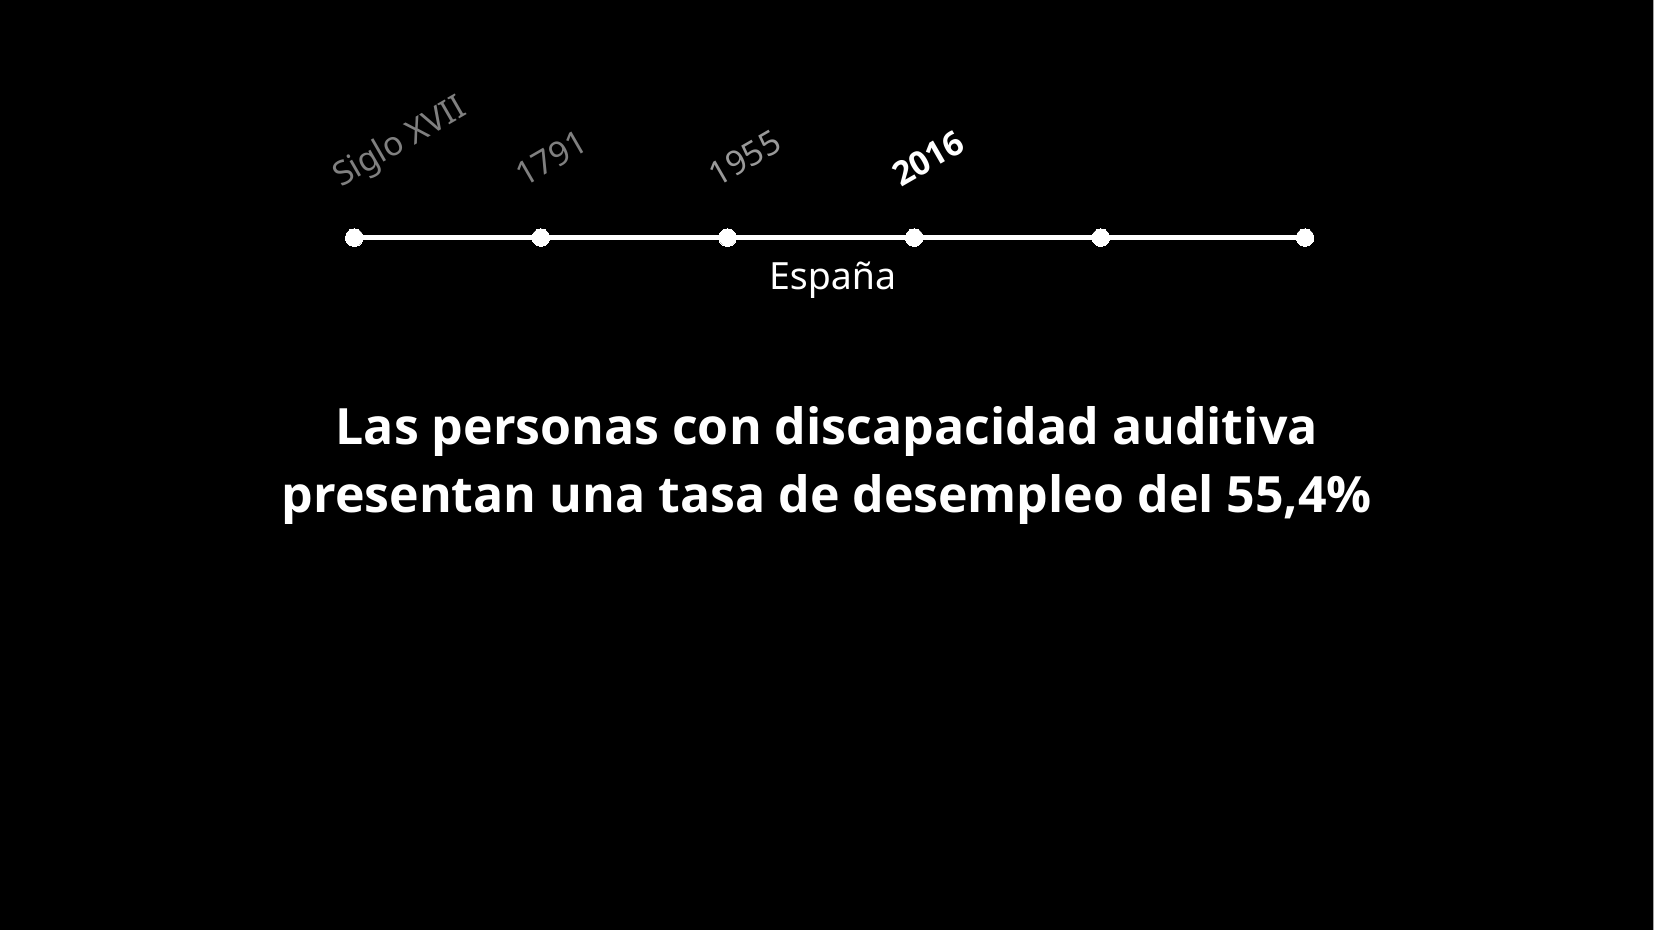

Siglo XVII
1791
1955
2016
España
Las personas con discapacidad auditiva presentan una tasa de desempleo del 55,4%